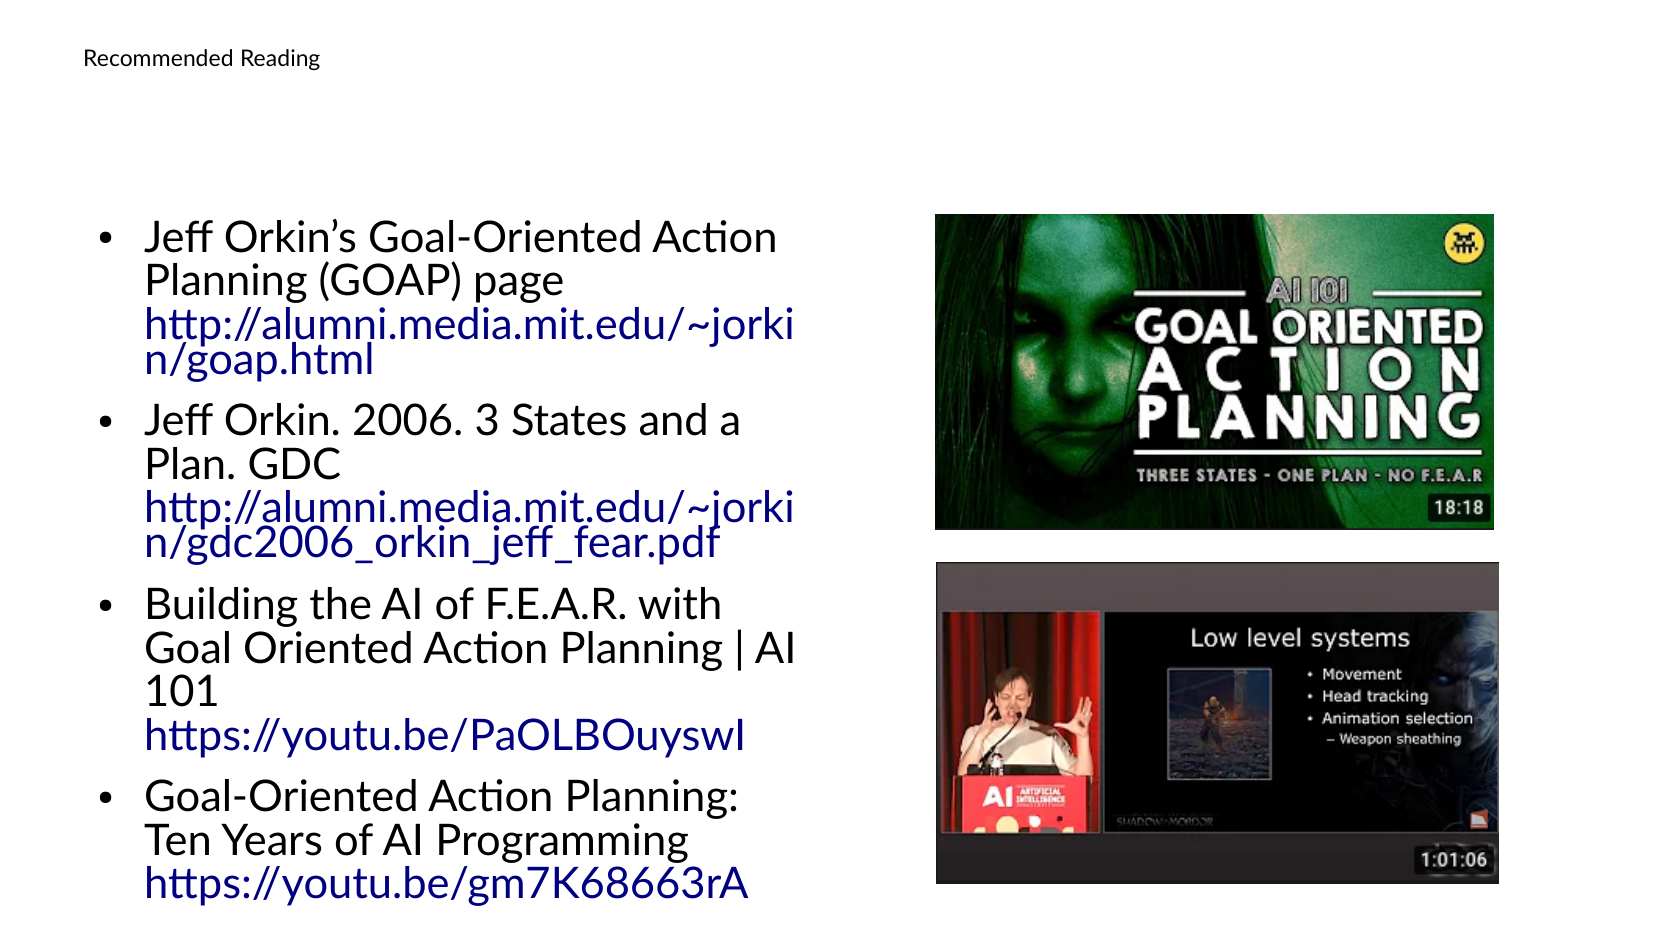

# Recommended Reading
Jeff Orkin’s Goal-Oriented Action Planning (GOAP) page http://alumni.media.mit.edu/~jorkin/goap.html
Jeff Orkin. 2006. 3 States and a Plan. GDC http://alumni.media.mit.edu/~jorkin/gdc2006_orkin_jeff_fear.pdf
Building the AI of F.E.A.R. with Goal Oriented Action Planning | AI 101 https://youtu.be/PaOLBOuyswI
Goal-Oriented Action Planning: Ten Years of AI Programming https://youtu.be/gm7K68663rA